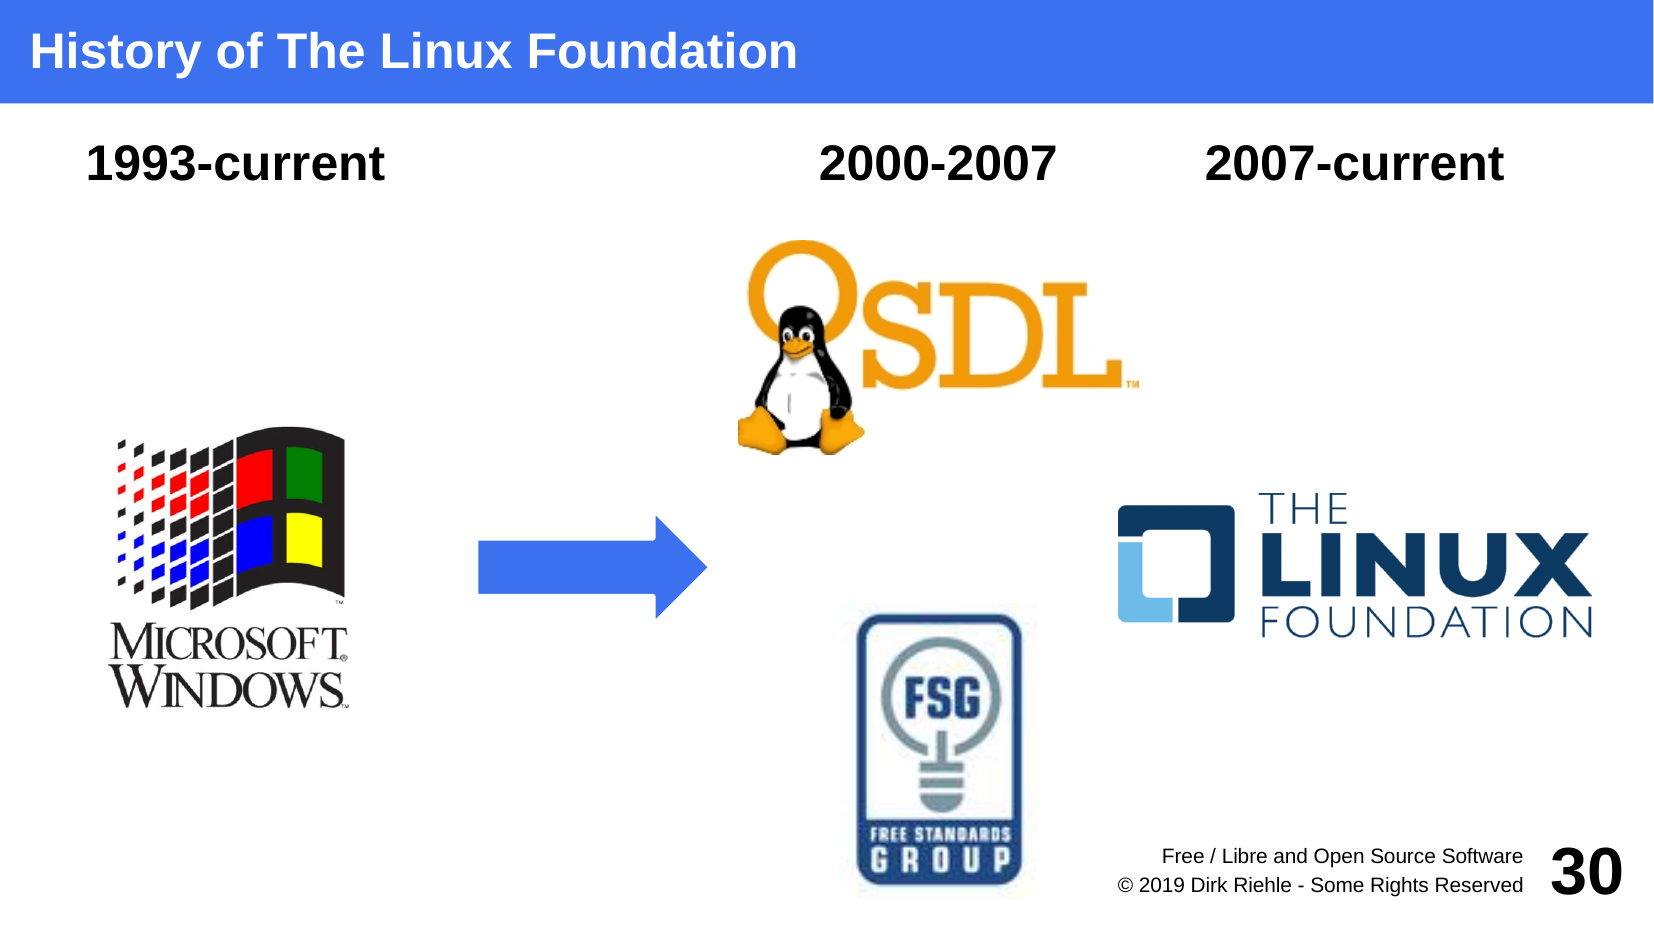

# History of The Linux Foundation
1993-current
2000-2007
2007-current
Free / Libre and Open Source Software
30
© 2019 Dirk Riehle - Some Rights Reserved